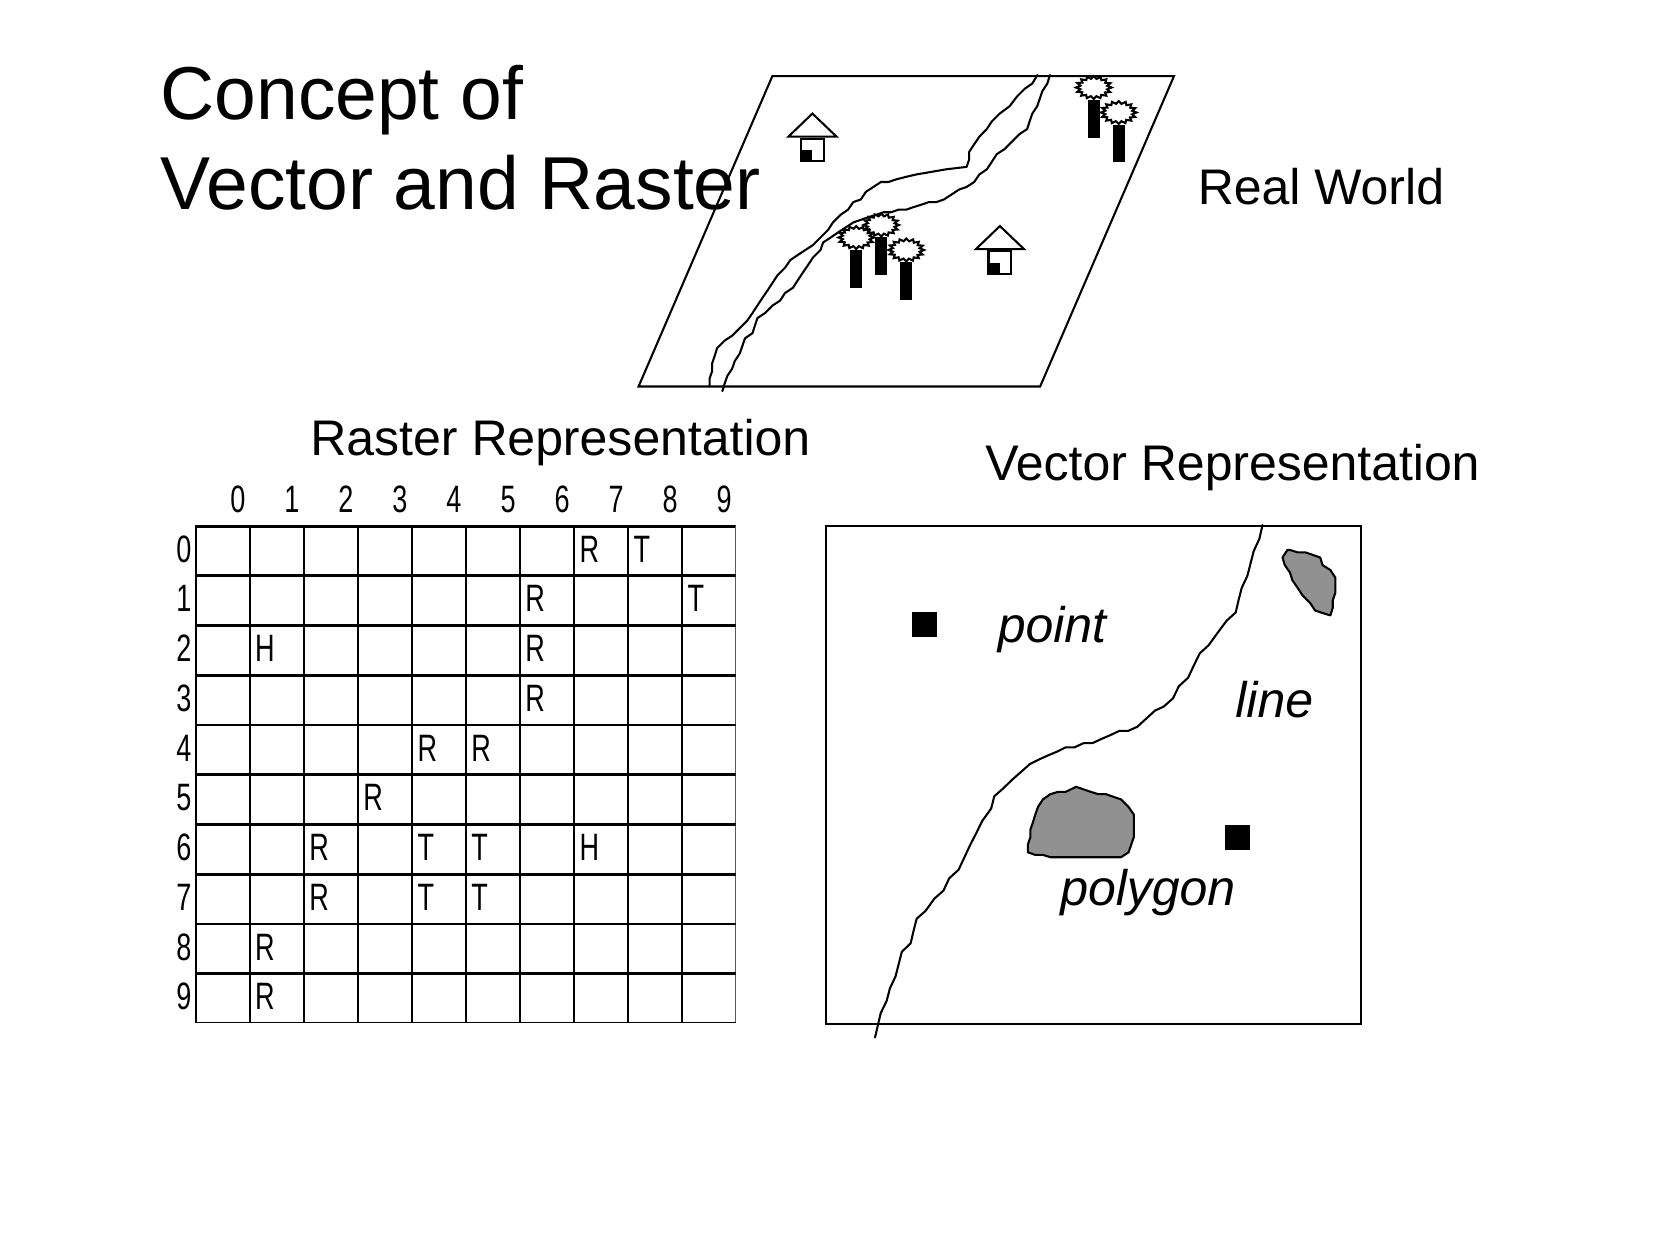

Concept of
Vector and Raster
Real World
Raster Representation
Vector Representation
point
line
polygon